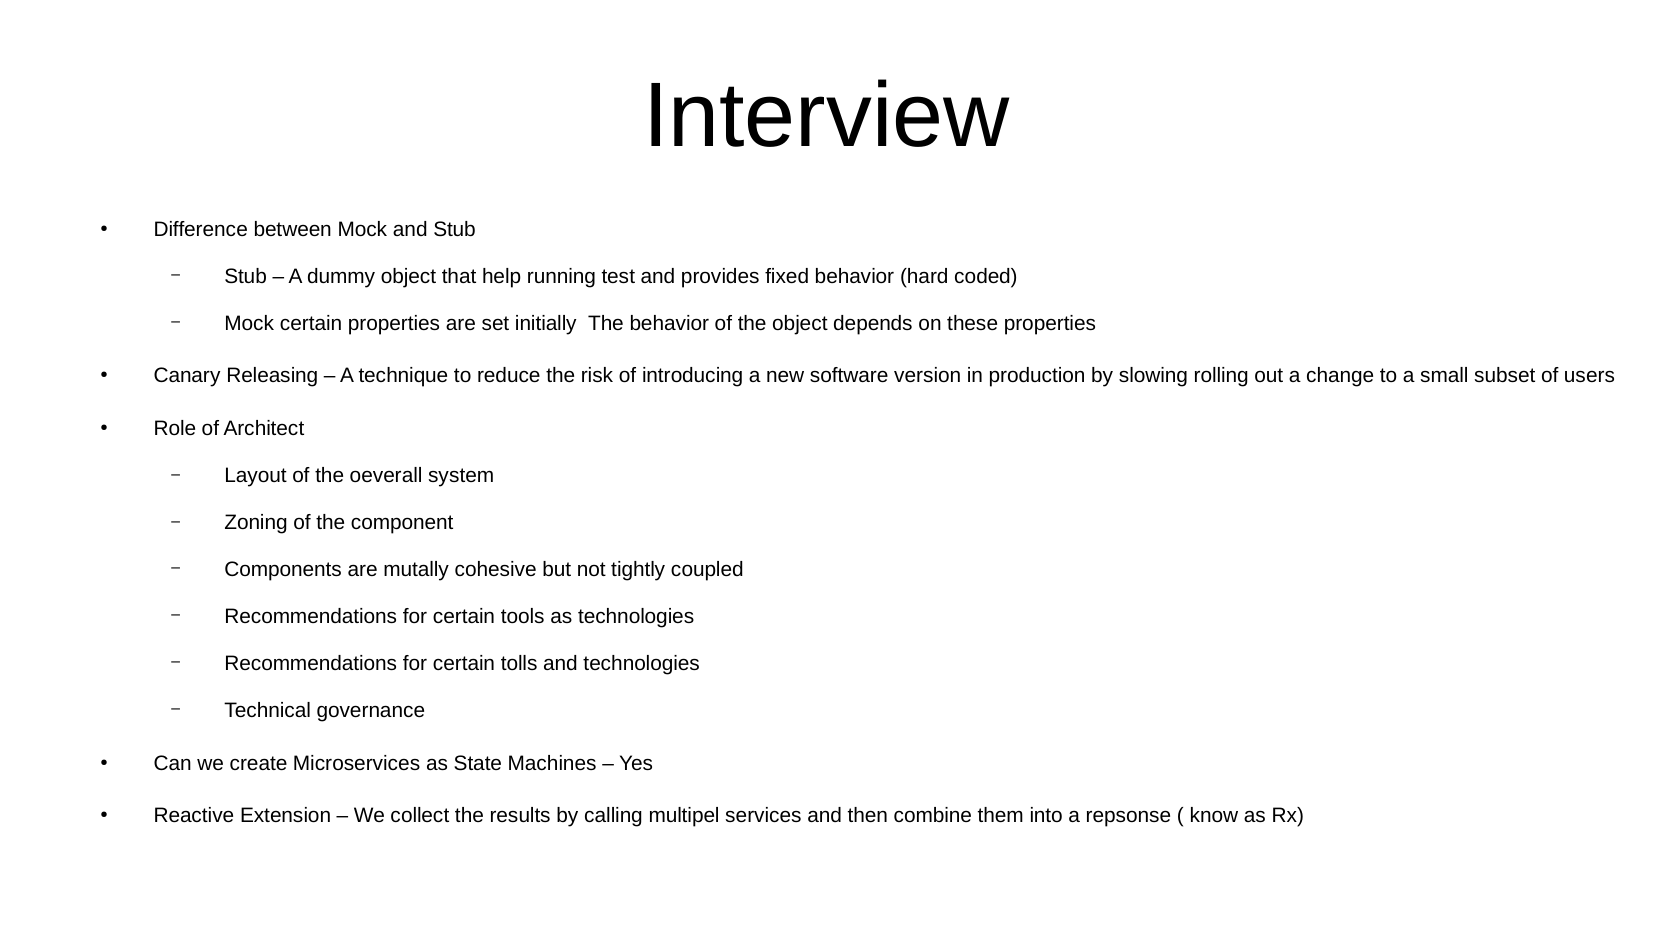

# Interview
Difference between Mock and Stub
Stub – A dummy object that help running test and provides fixed behavior (hard coded)
Mock certain properties are set initially The behavior of the object depends on these properties
Canary Releasing – A technique to reduce the risk of introducing a new software version in production by slowing rolling out a change to a small subset of users
Role of Architect
Layout of the oeverall system
Zoning of the component
Components are mutally cohesive but not tightly coupled
Recommendations for certain tools as technologies
Recommendations for certain tolls and technologies
Technical governance
Can we create Microservices as State Machines – Yes
Reactive Extension – We collect the results by calling multipel services and then combine them into a repsonse ( know as Rx)